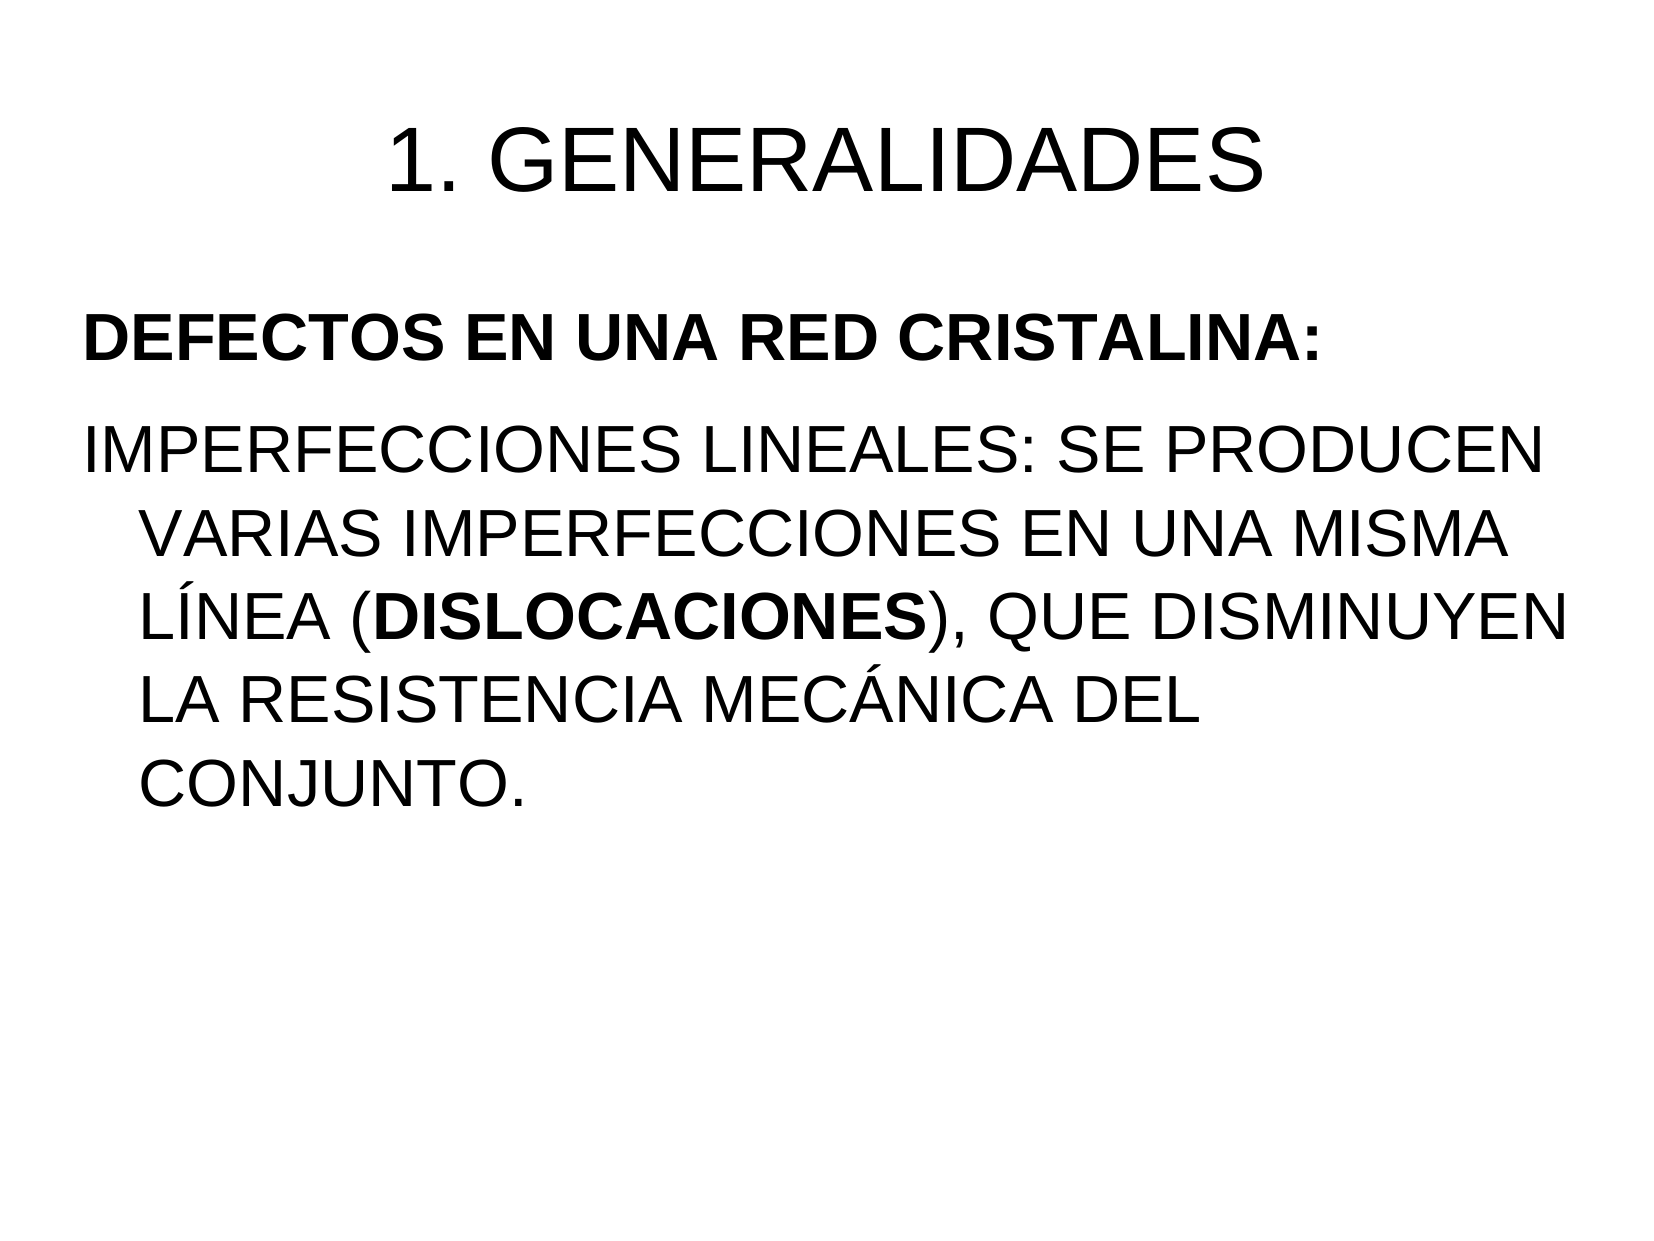

# 1. GENERALIDADES
DEFECTOS EN UNA RED CRISTALINA:
IMPERFECCIONES LINEALES: SE PRODUCEN VARIAS IMPERFECCIONES EN UNA MISMA LÍNEA (DISLOCACIONES), QUE DISMINUYEN LA RESISTENCIA MECÁNICA DEL CONJUNTO.